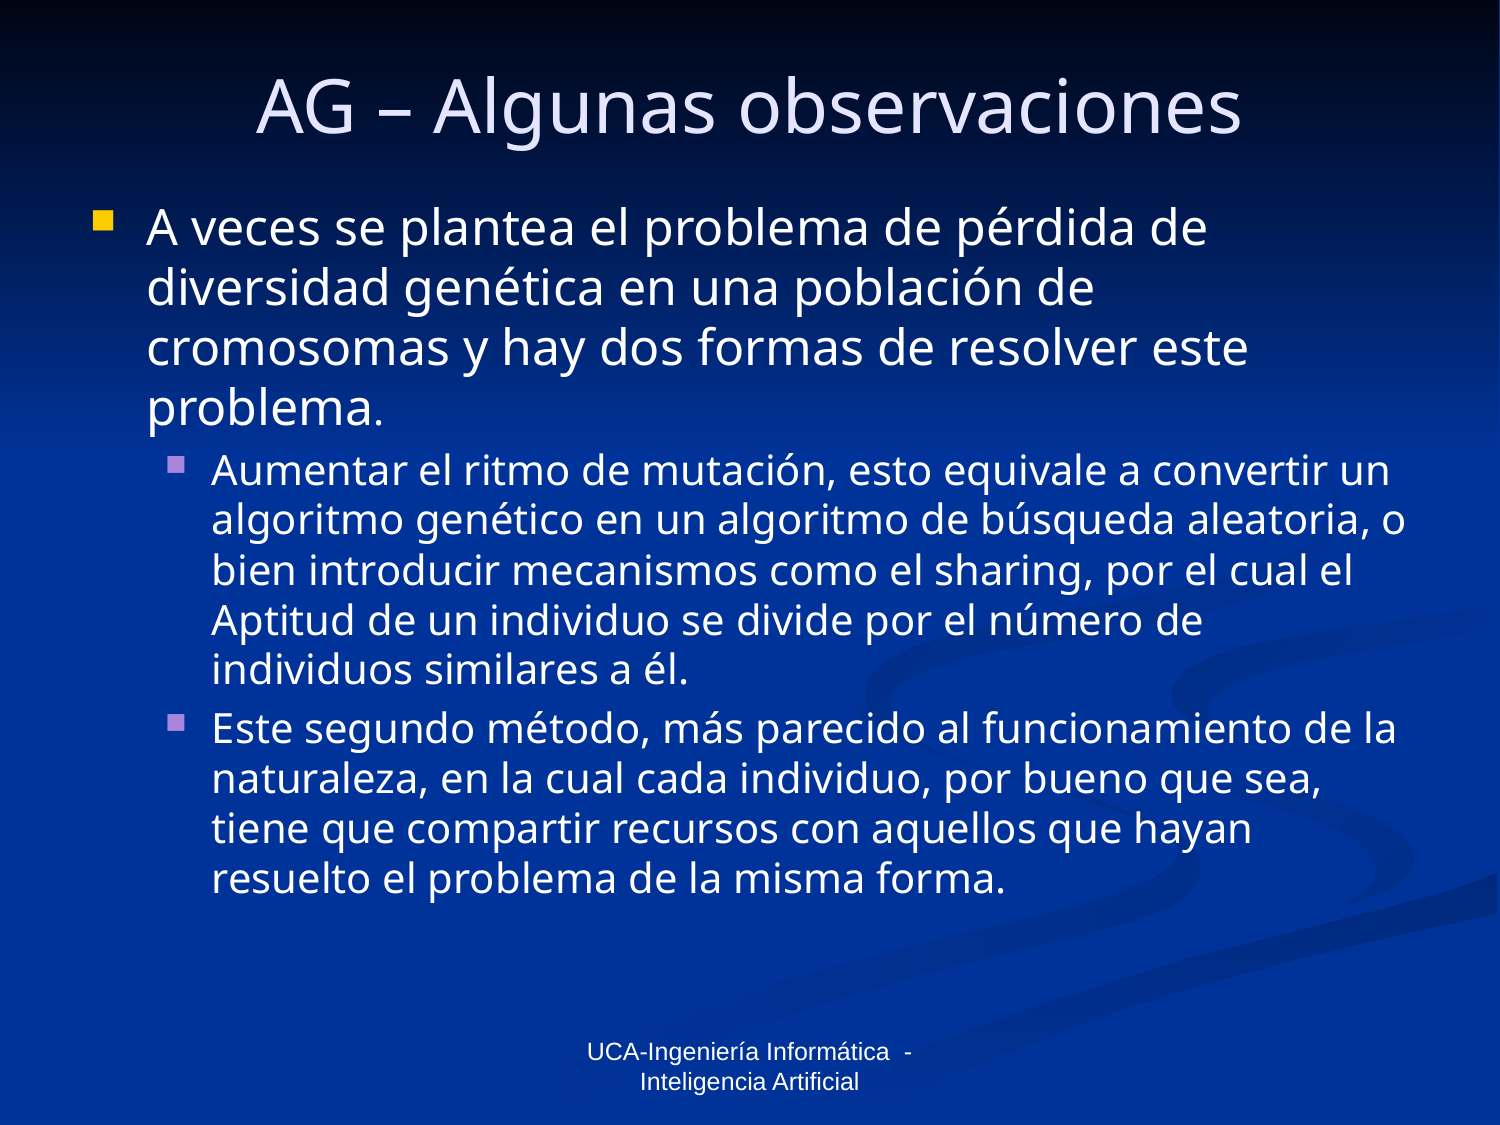

# AG – Algunas observaciones
A veces se plantea el problema de pérdida de diversidad genética en una población de cromosomas y hay dos formas de resolver este problema.
Aumentar el ritmo de mutación, esto equivale a convertir un algoritmo genético en un algoritmo de búsqueda aleatoria, o bien introducir mecanismos como el sharing, por el cual el Aptitud de un individuo se divide por el número de individuos similares a él.
Este segundo método, más parecido al funcionamiento de la naturaleza, en la cual cada individuo, por bueno que sea, tiene que compartir recursos con aquellos que hayan resuelto el problema de la misma forma.
UCA-Ingeniería Informática - Inteligencia Artificial